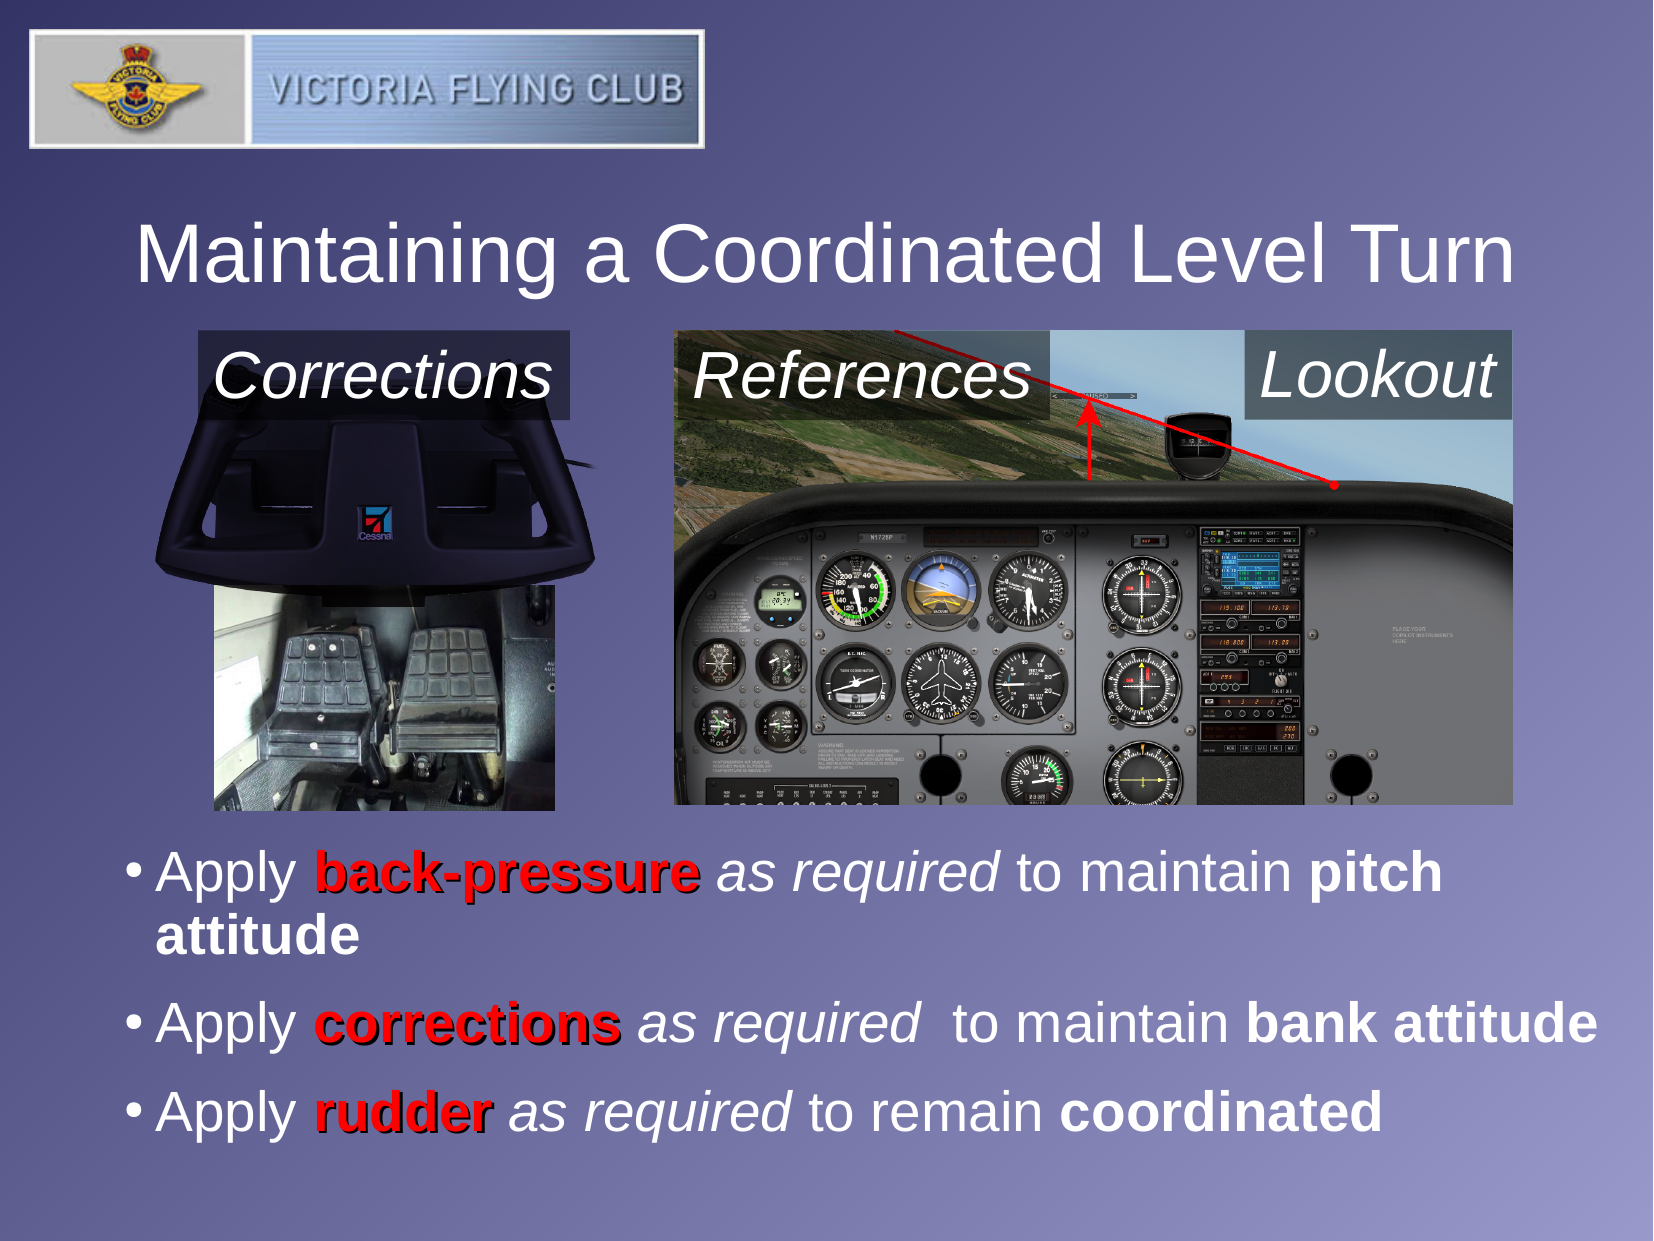

# Maintaining a Coordinated Level Turn
Lookout
Corrections
References
Apply back-pressure as required to maintain pitch attitude
Apply corrections as required to maintain bank attitude
Apply rudder as required to remain coordinated